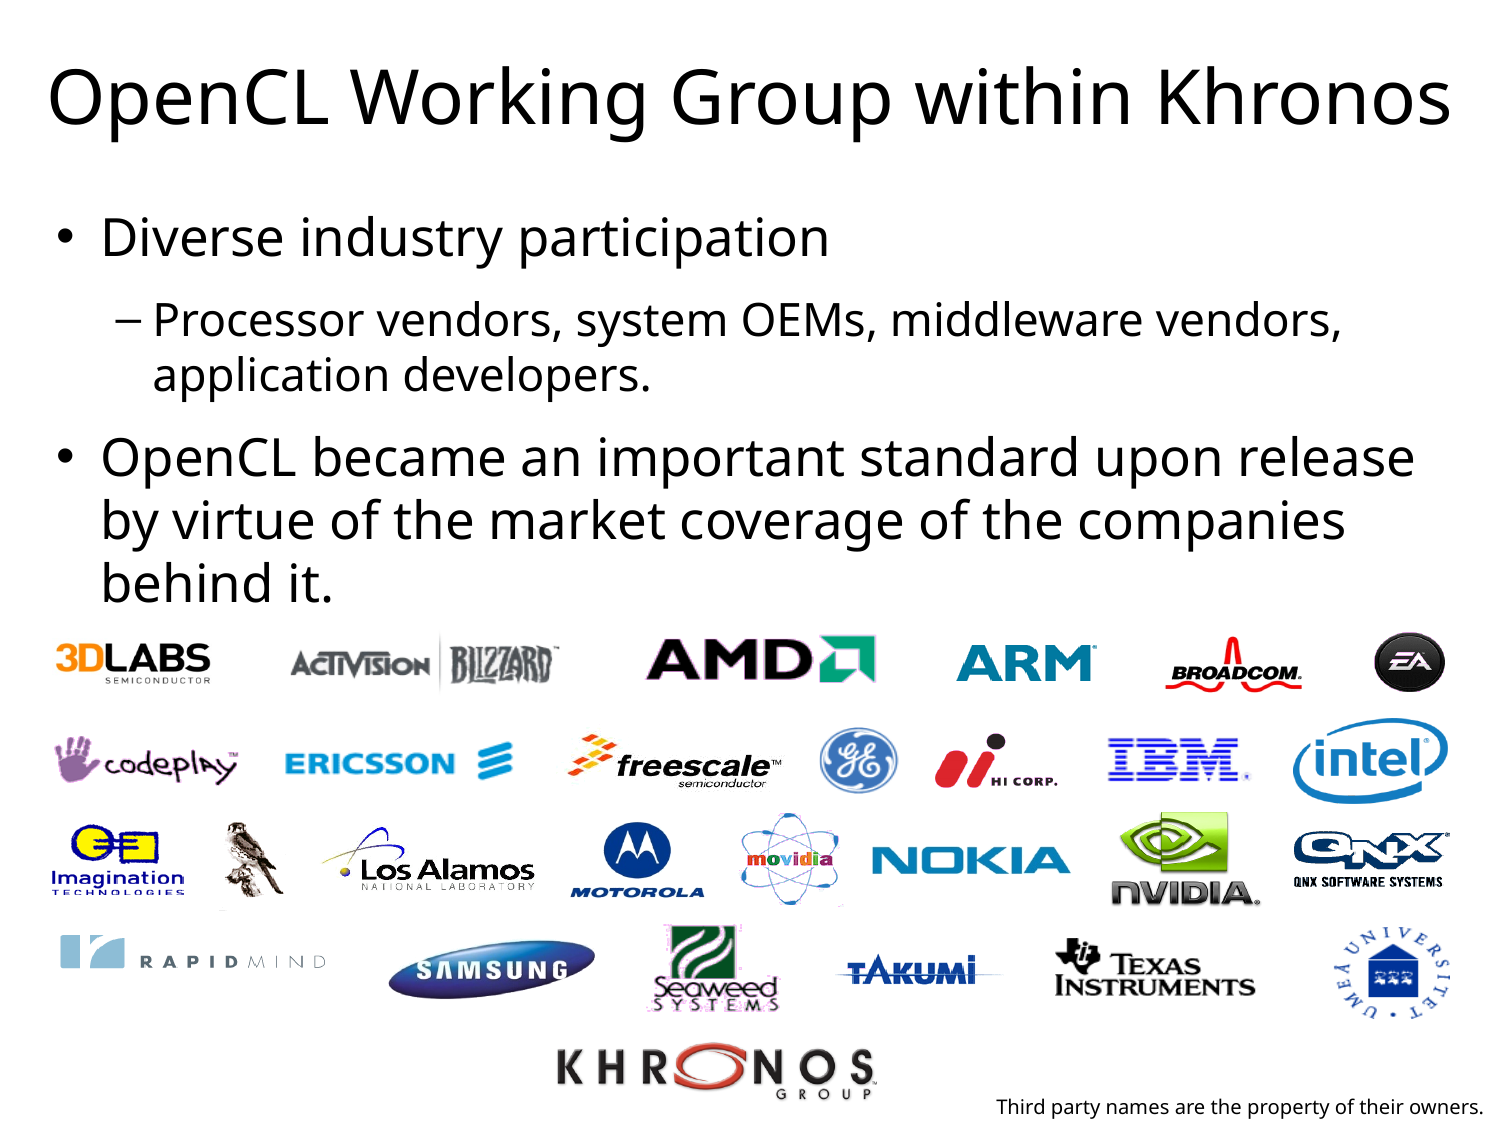

# OpenCL Working Group within Khronos
Diverse industry participation
Processor vendors, system OEMs, middleware vendors, application developers.
OpenCL became an important standard upon release by virtue of the market coverage of the companies behind it.
Third party names are the property of their owners.